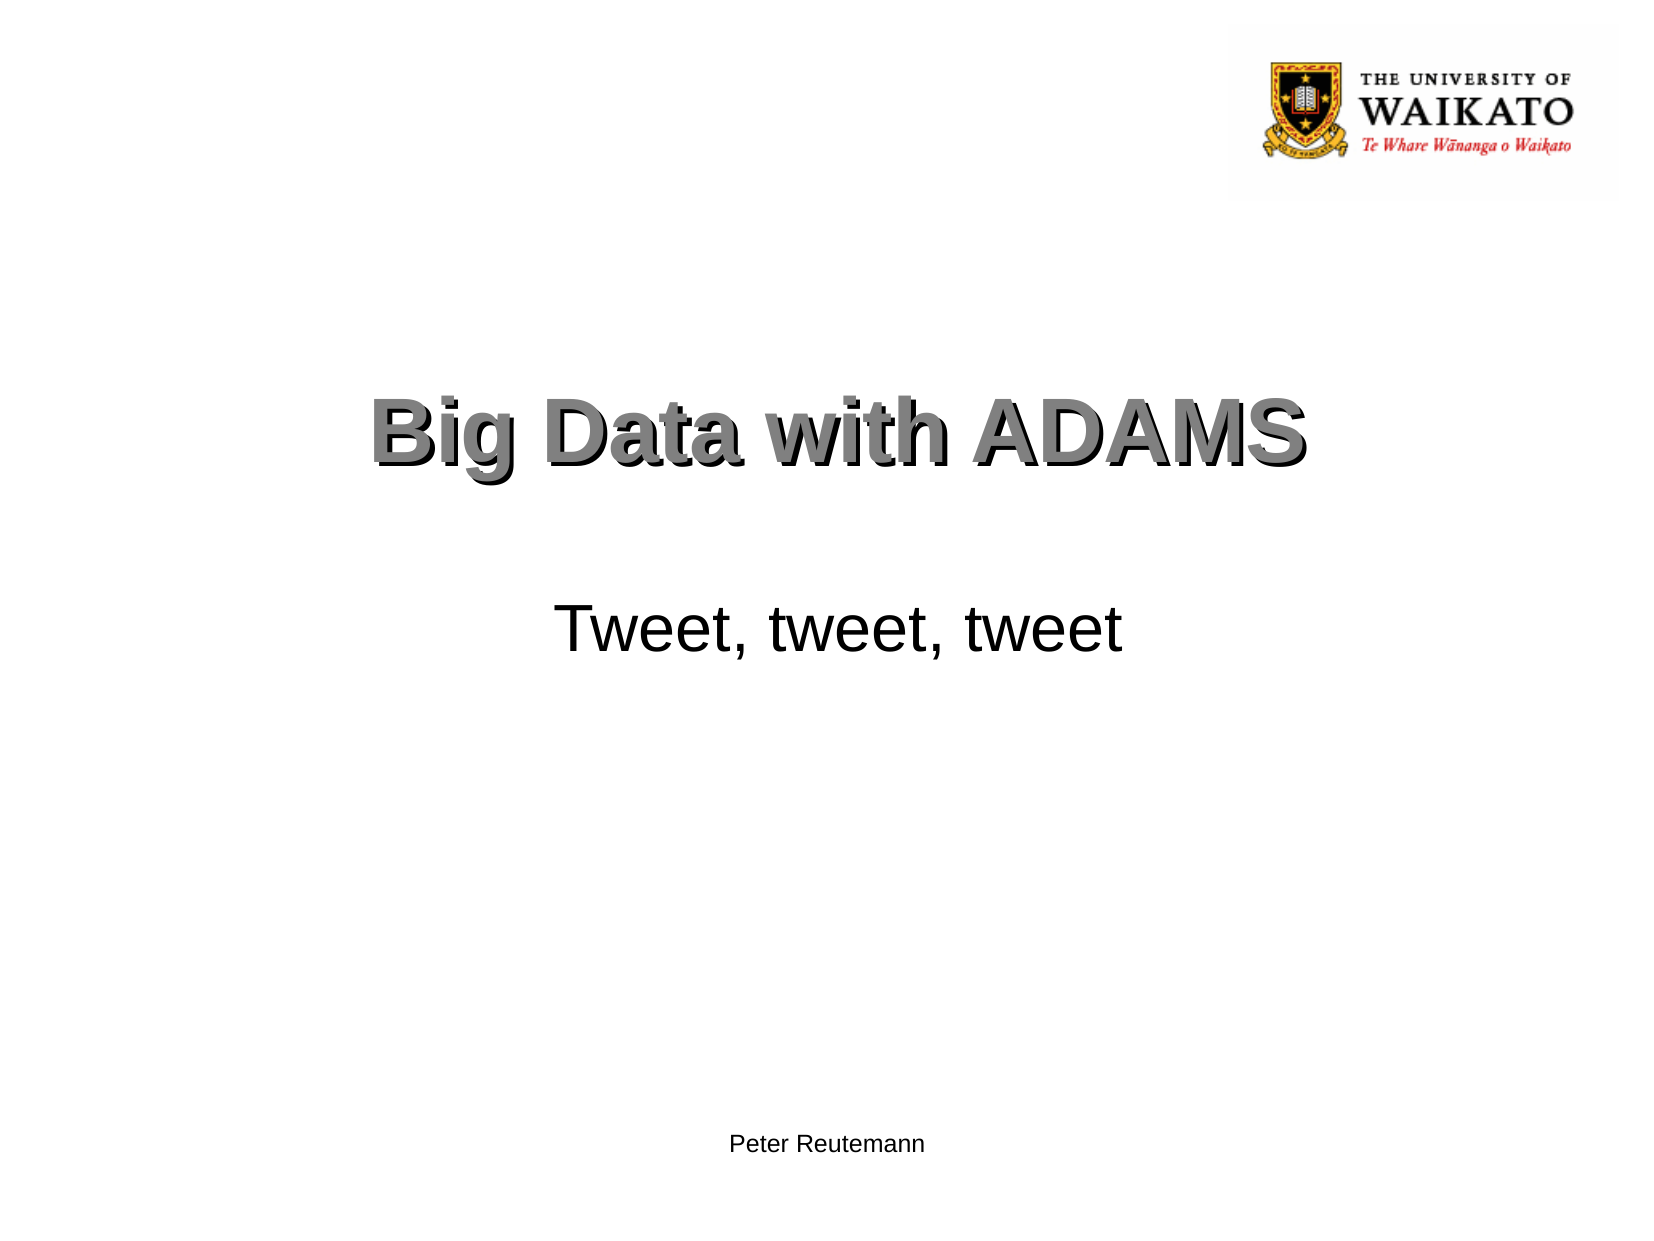

# Big Data with ADAMS
Tweet, tweet, tweet
Peter Reutemann